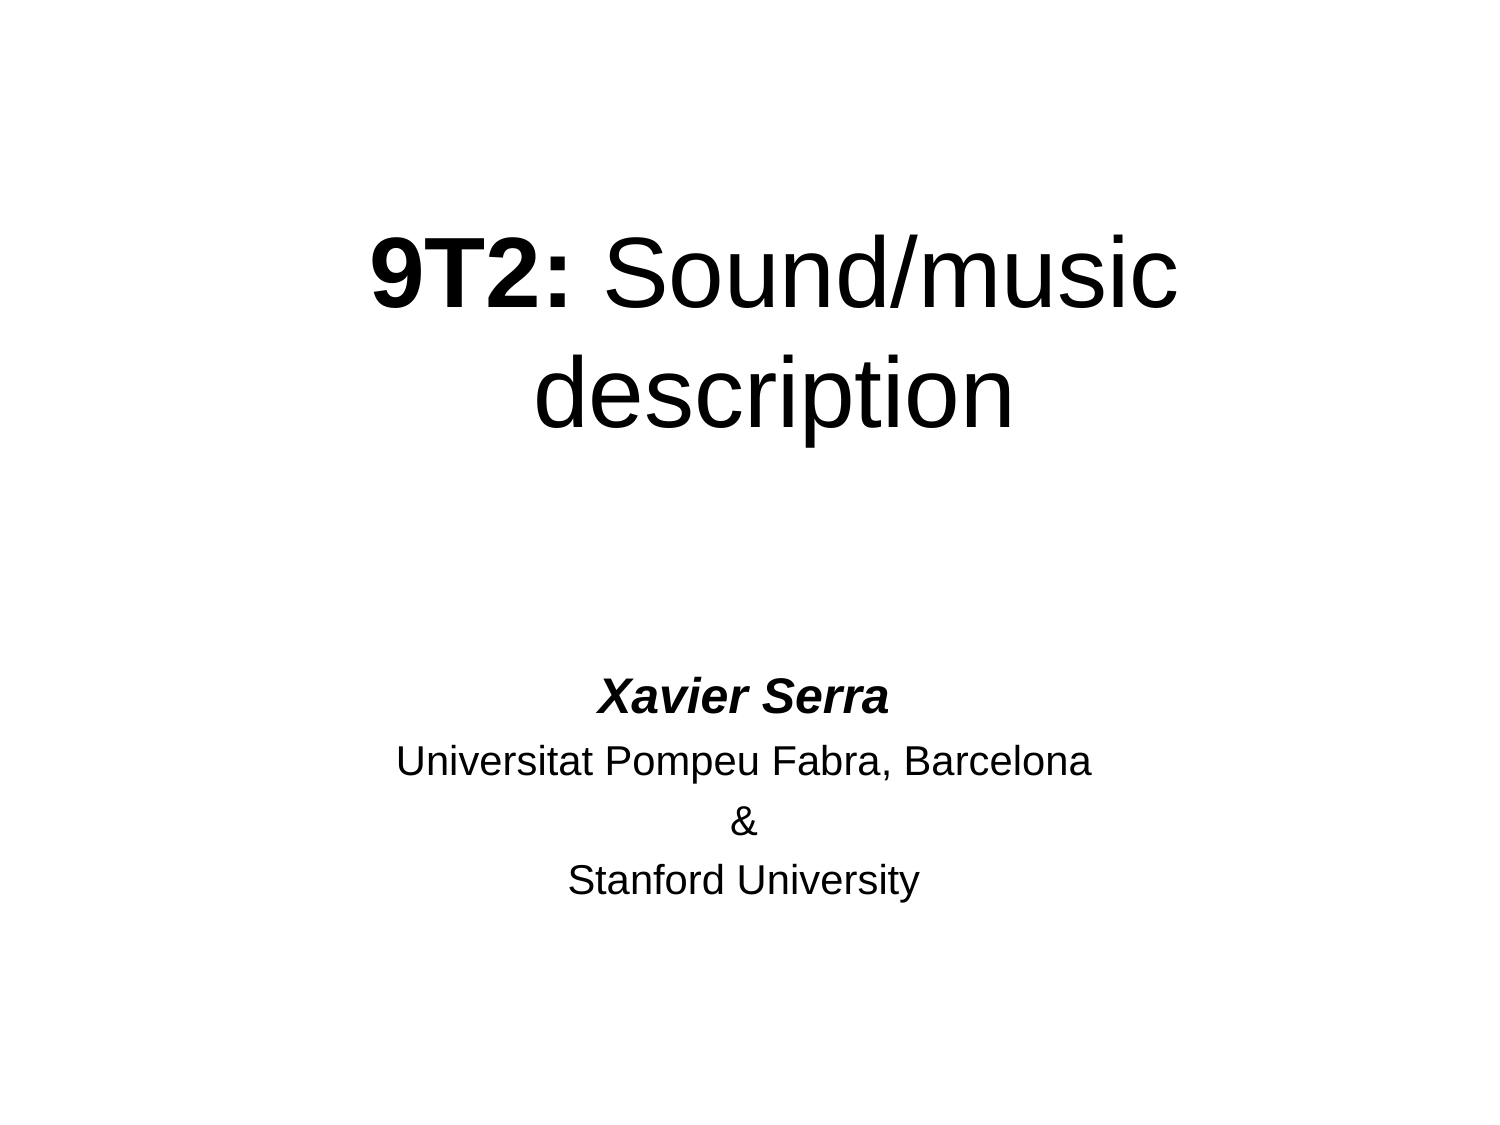

# 9T2: Sound/music description
Xavier Serra
Universitat Pompeu Fabra, Barcelona
&
Stanford University